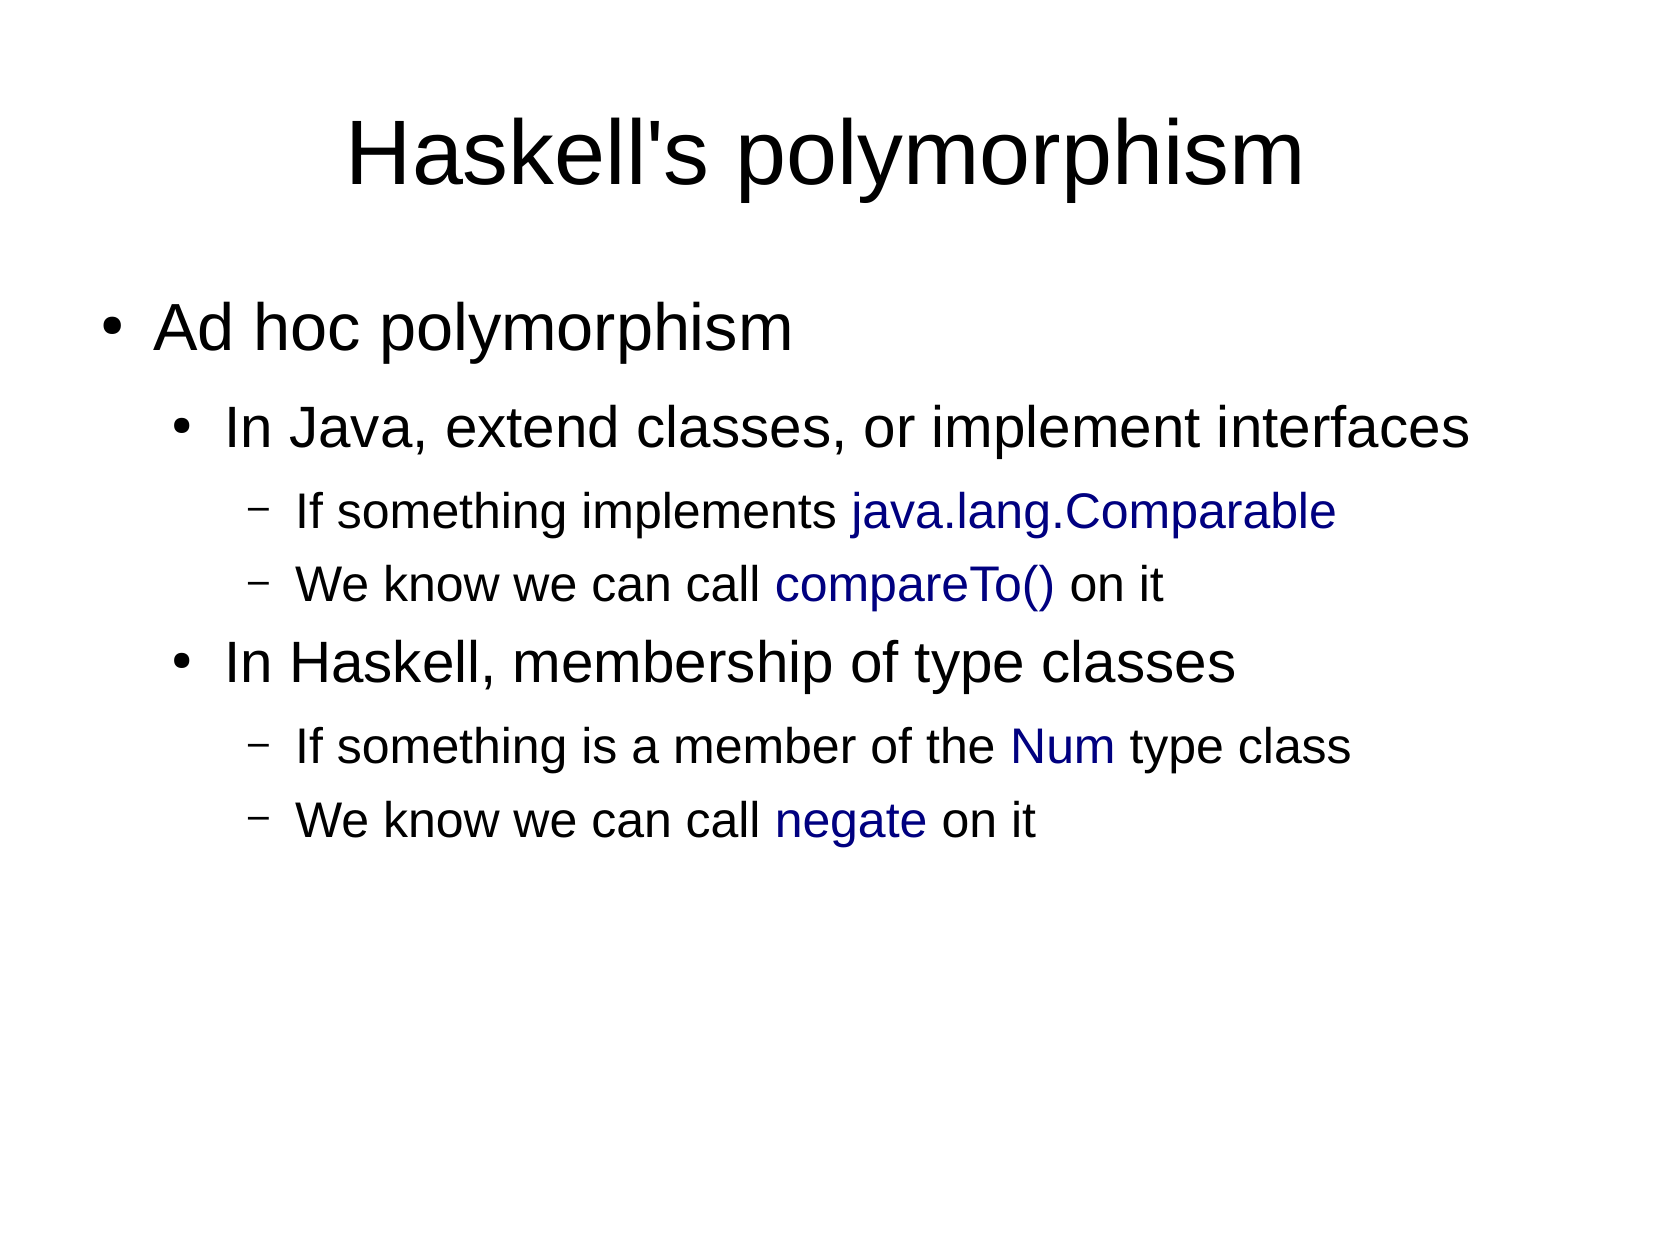

# Haskell's polymorphism
Ad hoc polymorphism
In Java, extend classes, or implement interfaces
If something implements java.lang.Comparable
We know we can call compareTo() on it
In Haskell, membership of type classes
If something is a member of the Num type class
We know we can call negate on it